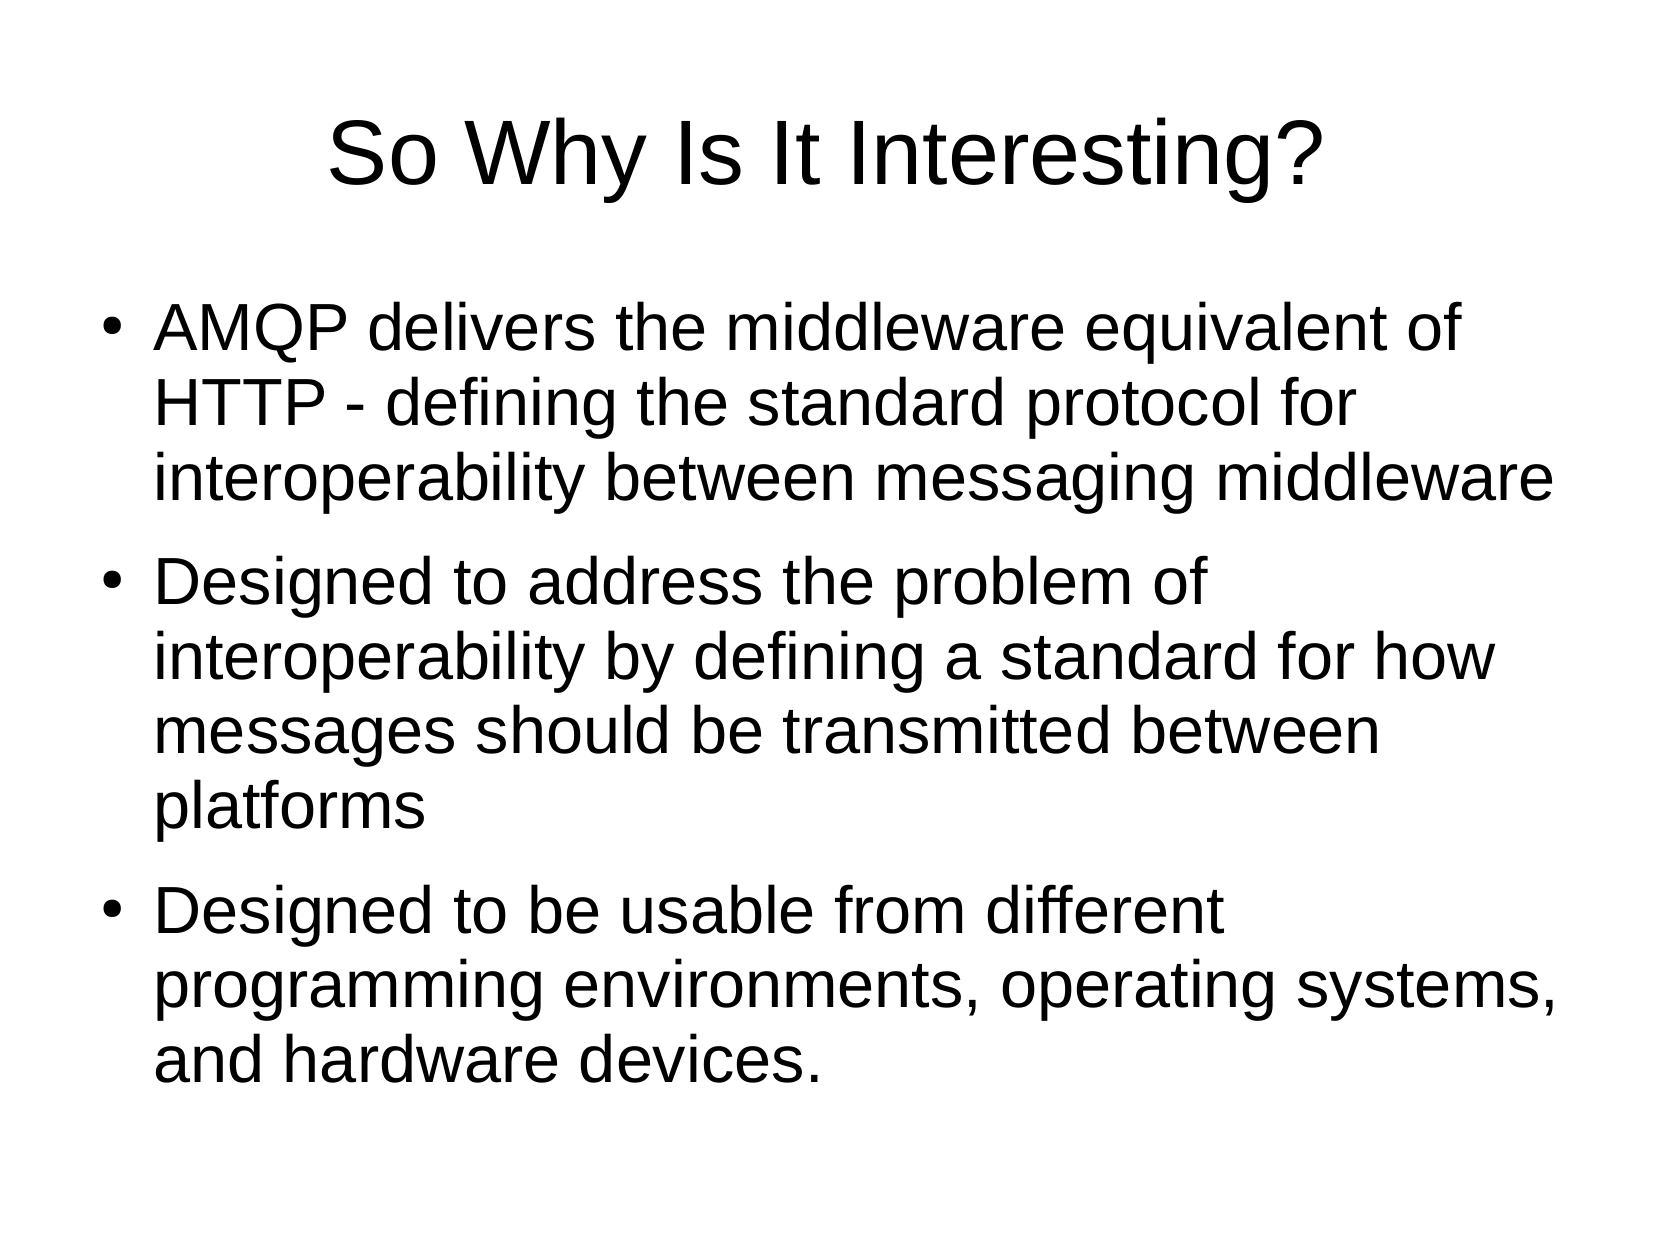

# So Why Is It Interesting?
AMQP delivers the middleware equivalent of HTTP - defining the standard protocol for interoperability between messaging middleware
Designed to address the problem of interoperability by defining a standard for how messages should be transmitted between platforms
Designed to be usable from different programming environments, operating systems, and hardware devices.